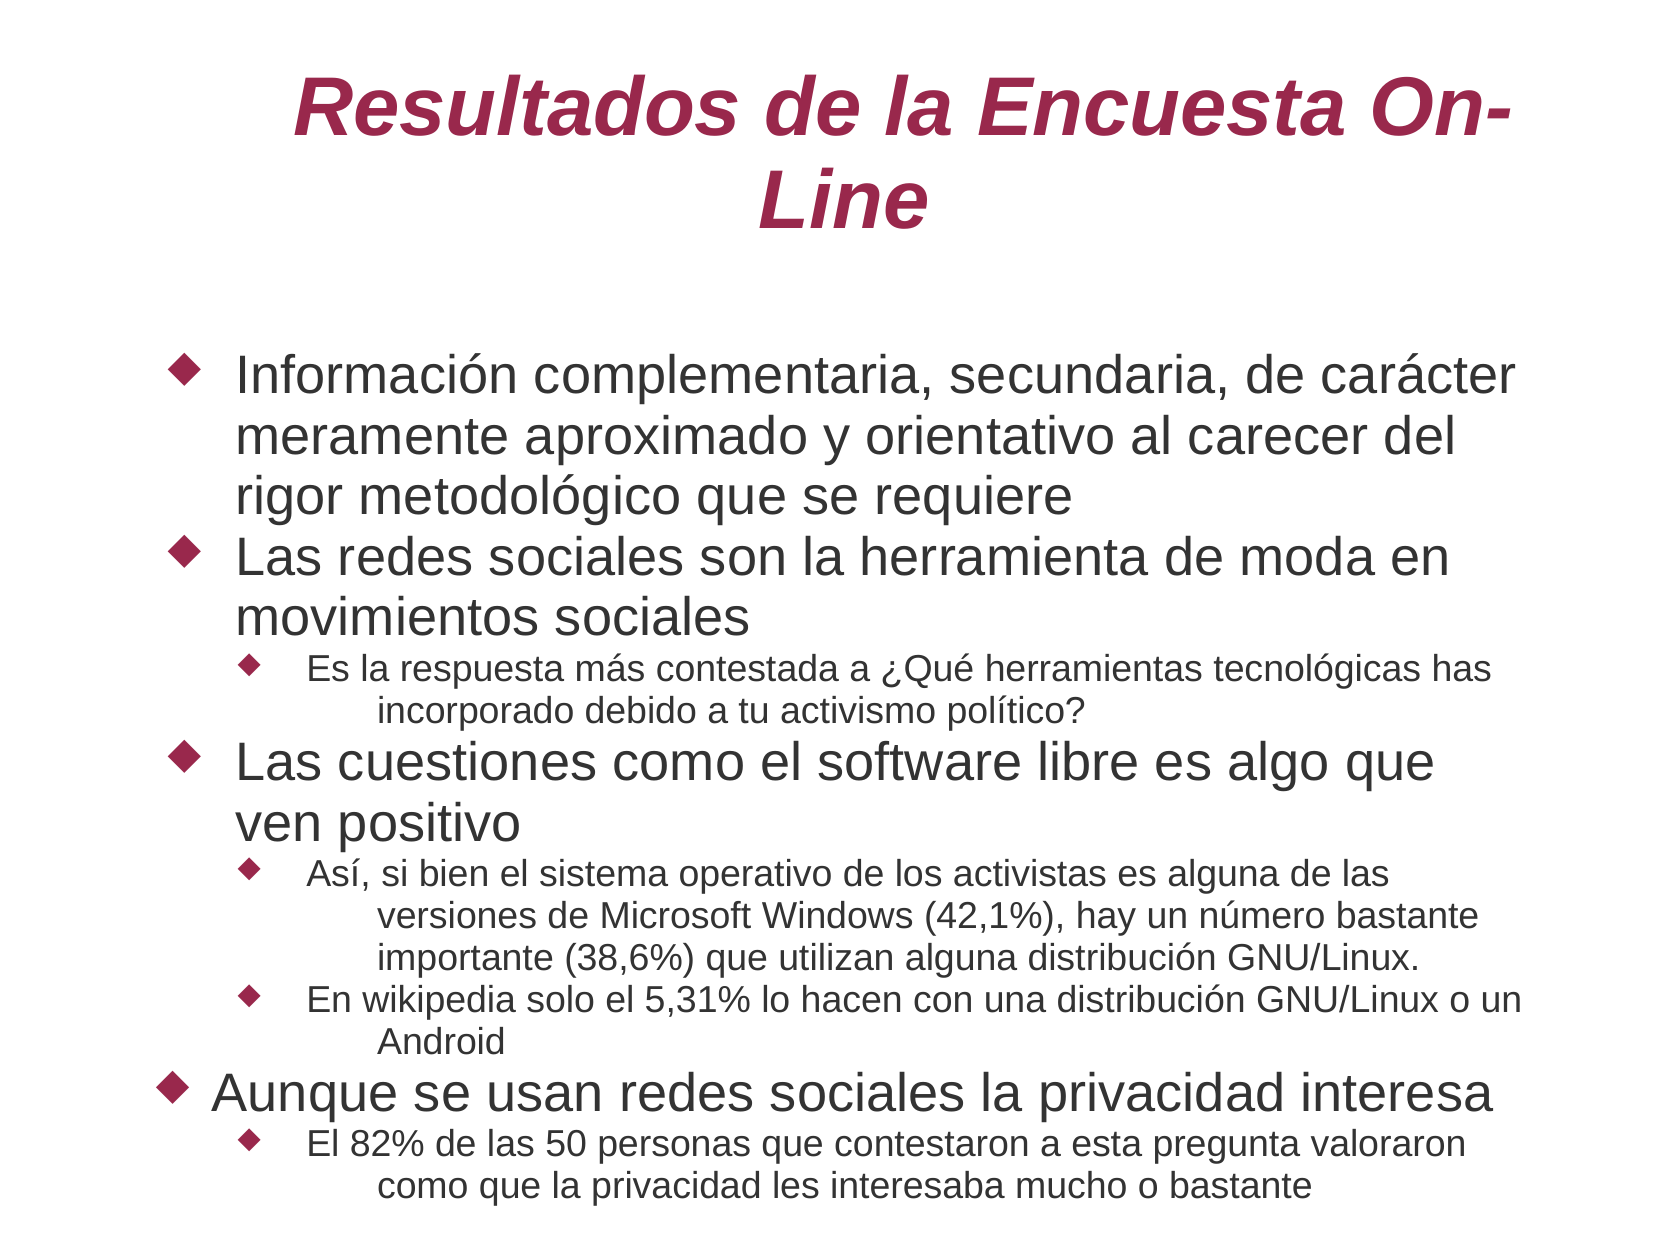

# Resultados de la Encuesta On-Line
Información complementaria, secundaria, de carácter meramente aproximado y orientativo al carecer del rigor metodológico que se requiere
Las redes sociales son la herramienta de moda en movimientos sociales
Es la respuesta más contestada a ¿Qué herramientas tecnológicas has incorporado debido a tu activismo político?
Las cuestiones como el software libre es algo que ven positivo
Así, si bien el sistema operativo de los activistas es alguna de las versiones de Microsoft Windows (42,1%), hay un número bastante importante (38,6%) que utilizan alguna distribución GNU/Linux.
En wikipedia solo el 5,31% lo hacen con una distribución GNU/Linux o un Android
Aunque se usan redes sociales la privacidad interesa
El 82% de las 50 personas que contestaron a esta pregunta valoraron como que la privacidad les interesaba mucho o bastante